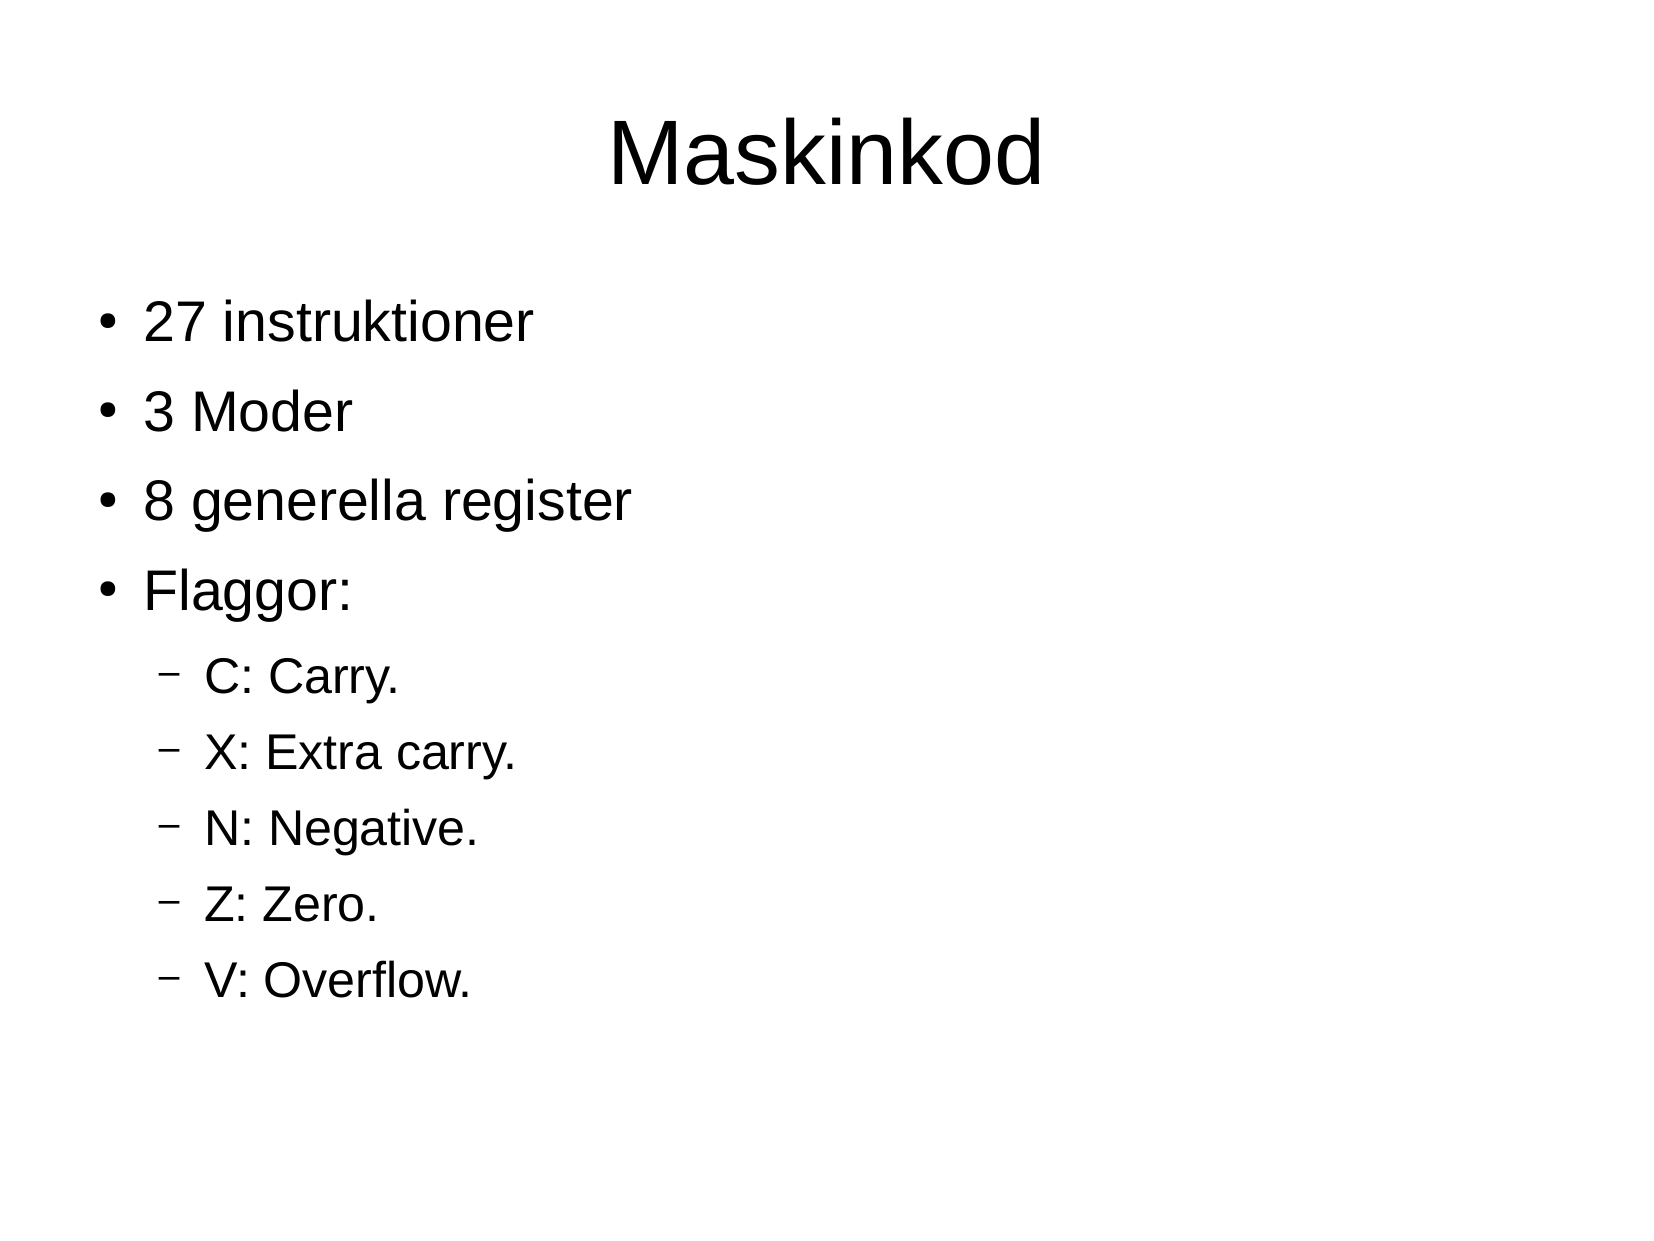

# Maskinkod
27 instruktioner
3 Moder
8 generella register
Flaggor:
C: Carry.
X: Extra carry.
N: Negative.
Z: Zero.
V: Overflow.